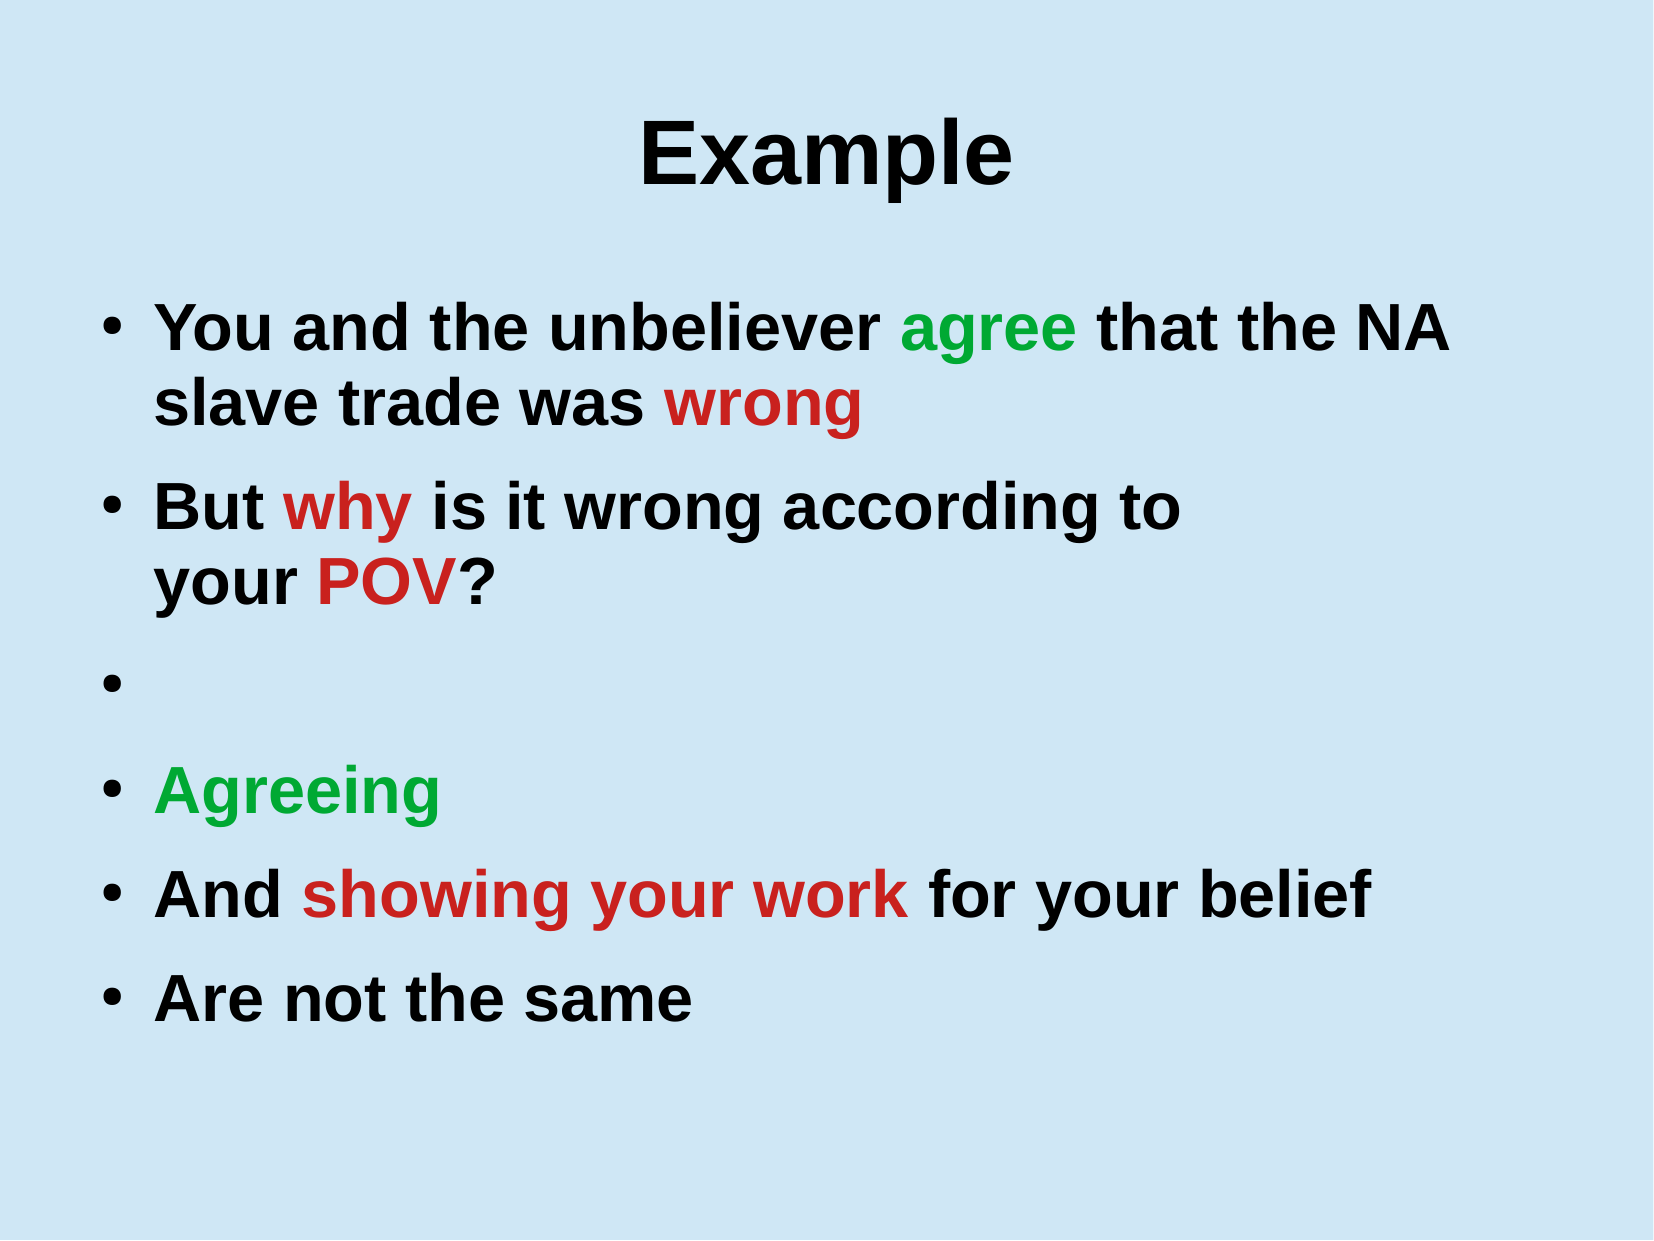

# Example
You and the unbeliever agree that the NA slave trade was wrong
But why is it wrong according to
your POV?
Agreeing
And showing your work for your belief
Are not the same